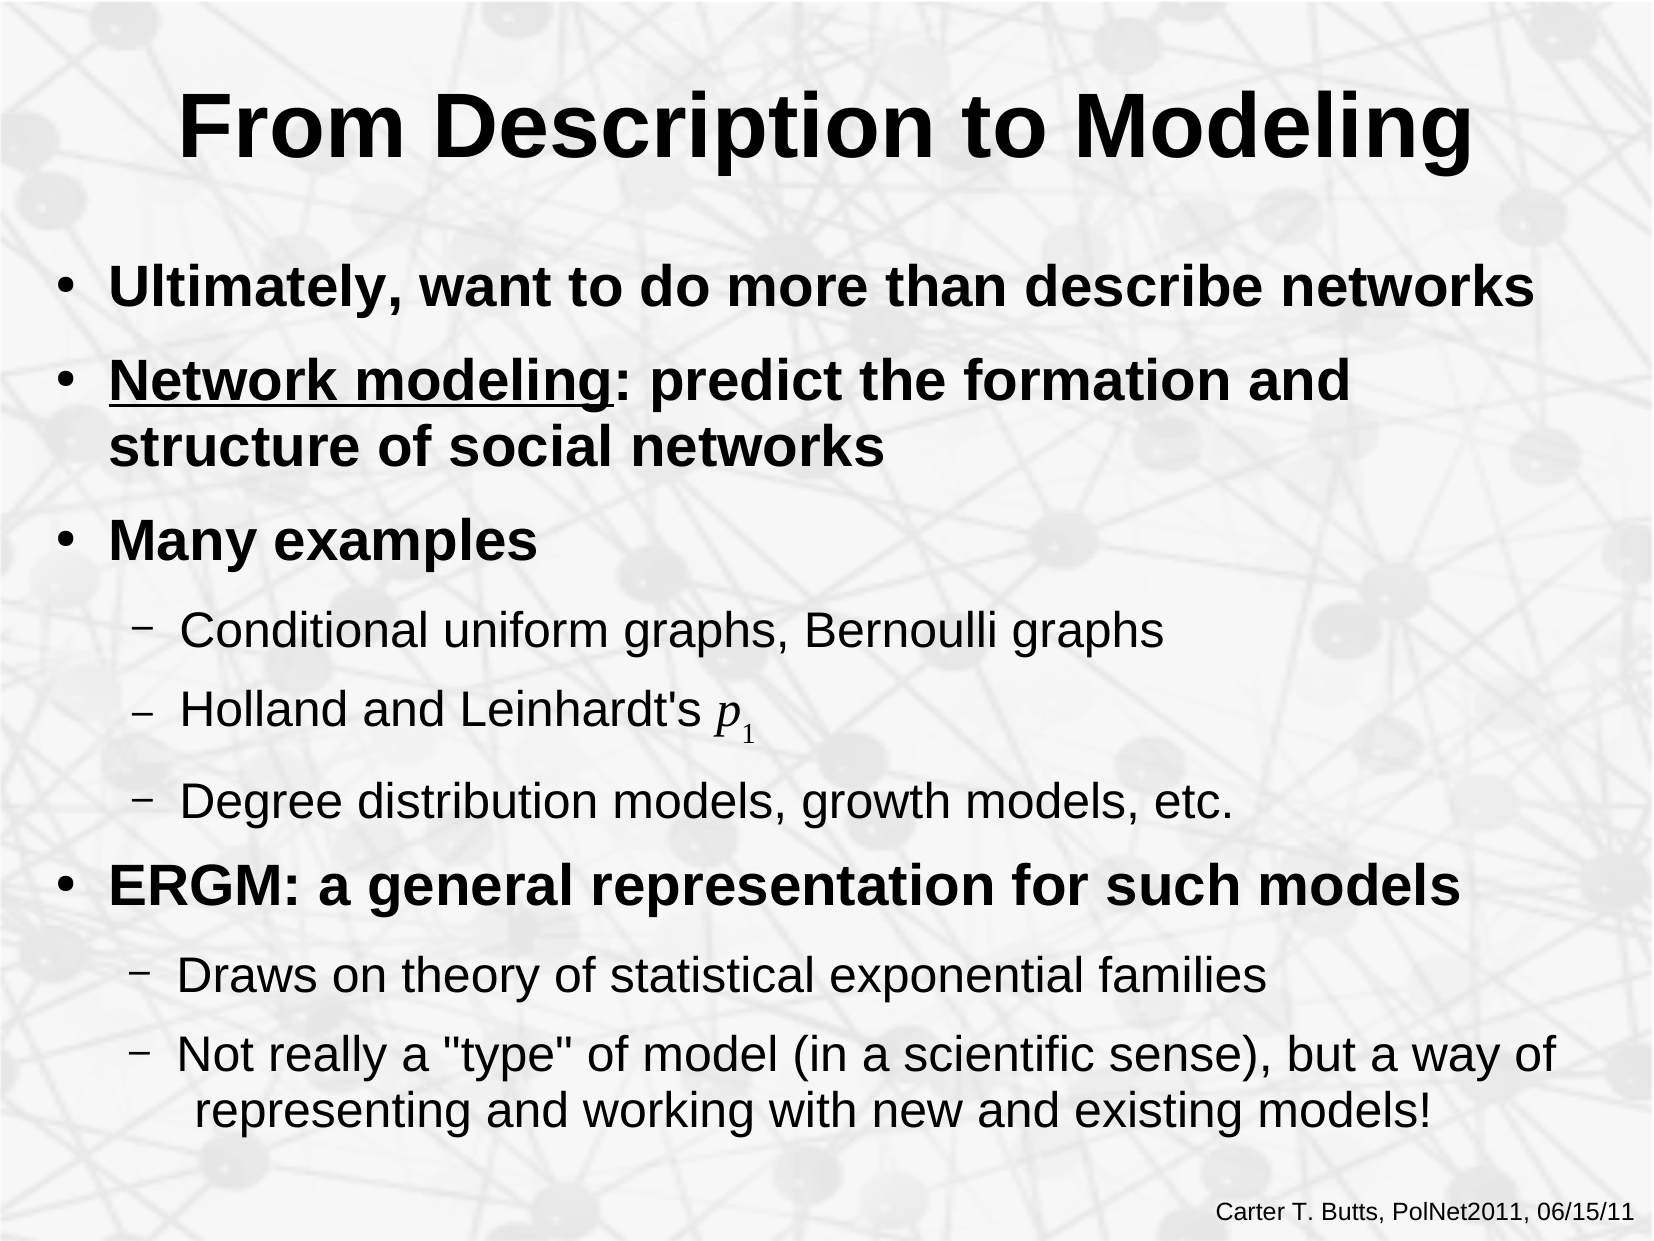

# From Description to Modeling
Ultimately, want to do more than describe networks
Network modeling: predict the formation and structure of social networks
Many examples
Conditional uniform graphs, Bernoulli graphs
Holland and Leinhardt's p1
Degree distribution models, growth models, etc.
ERGM: a general representation for such models
Draws on theory of statistical exponential families
Not really a "type" of model (in a scientific sense), but a way of representing and working with new and existing models!